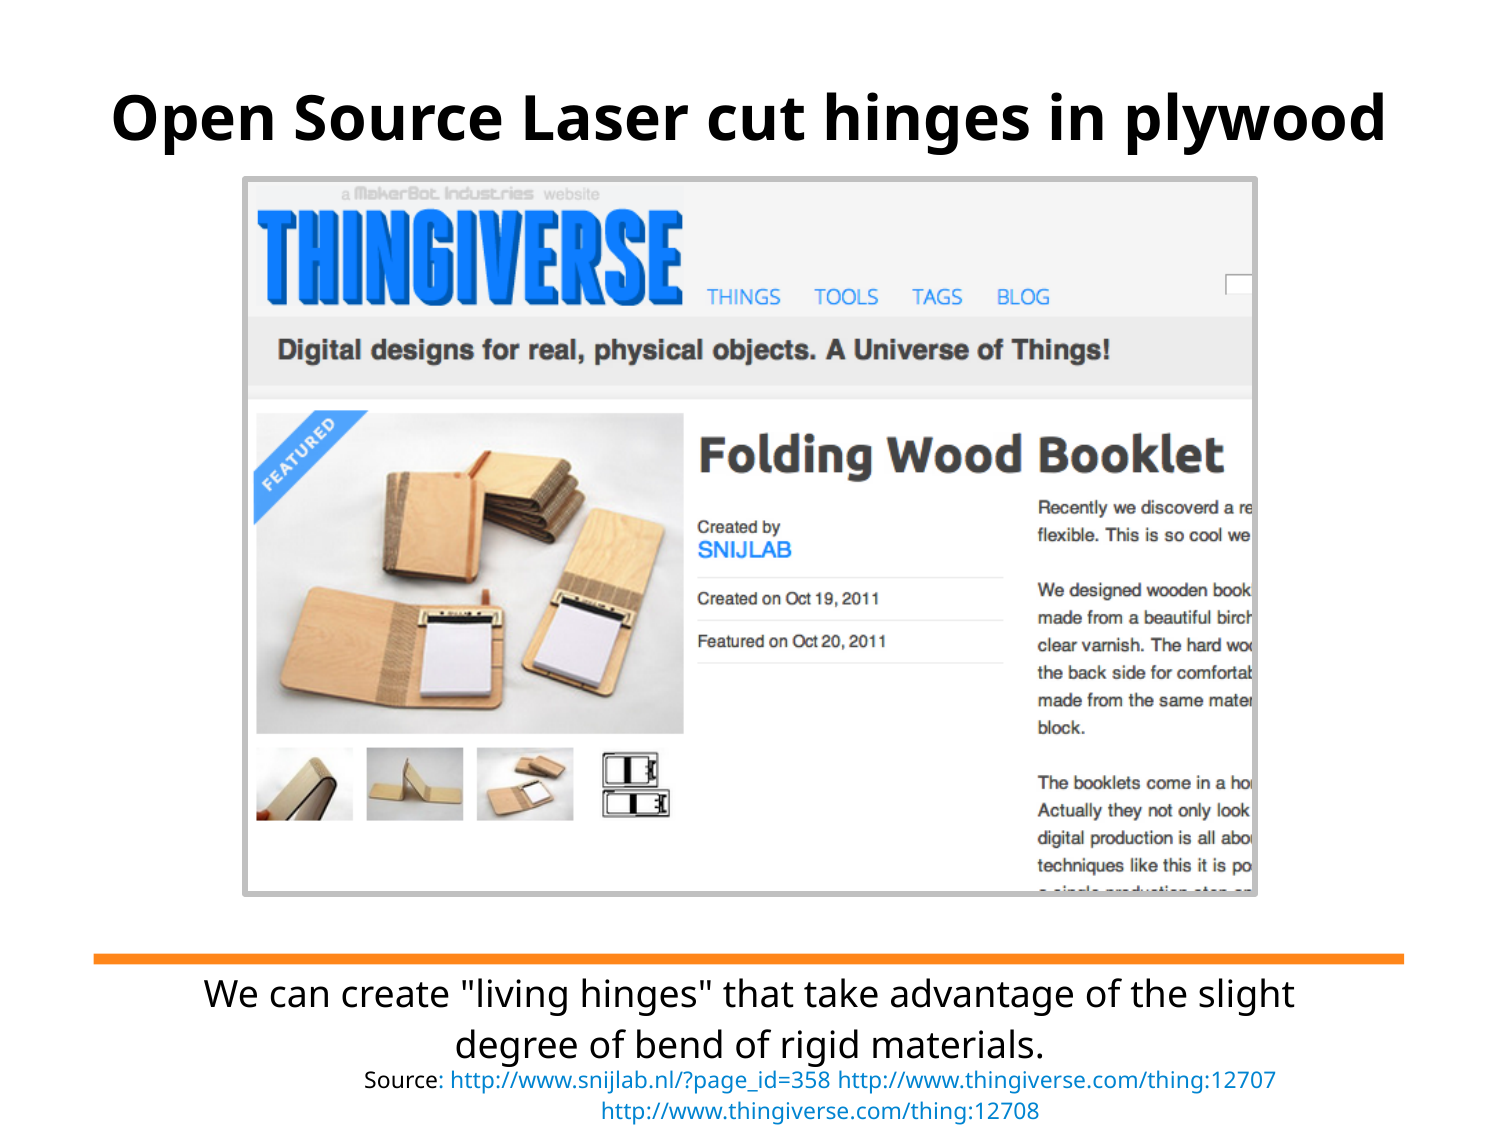

# Open Source Laser cut hinges in plywood
We can create "living hinges" that take advantage of the slight degree of bend of rigid materials.
Source: http://www.snijlab.nl/?page_id=358 http://www.thingiverse.com/thing:12707
http://www.thingiverse.com/thing:12708